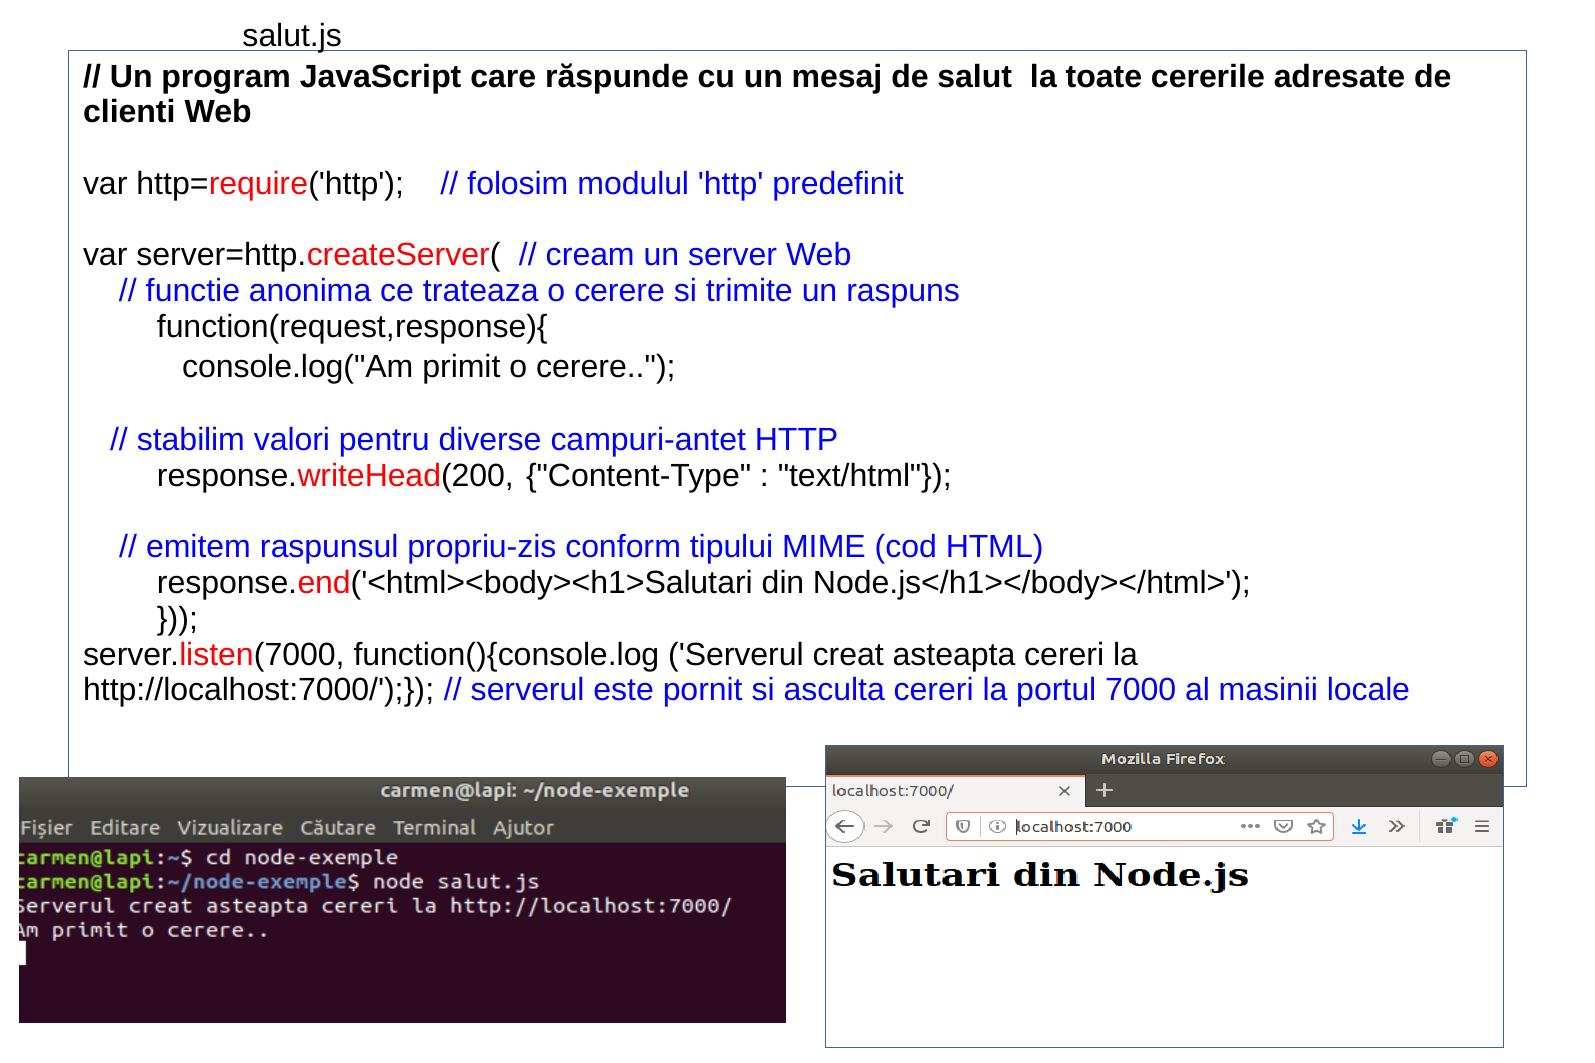

salut.js
// Un program JavaScript care răspunde cu un mesaj de salut la toate cererile adresate de clienti Web
var http=require('http'); // folosim modulul 'http' predefinit
var server=http.createServer( // cream un server Web
 // functie anonima ce trateaza o cerere si trimite un raspuns
	function(request,response){
 console.log("Am primit o cerere..");
 // stabilim valori pentru diverse campuri-antet HTTP
	response.writeHead(200,	{"Content-Type" : "text/html"});
 // emitem raspunsul propriu-zis conform tipului MIME (cod HTML)
 	response.end('<html><body><h1>Salutari din Node.js</h1></body></html>');
	}));
server.listen(7000, function(){console.log ('Serverul creat asteapta cereri la http://localhost:7000/');}); // serverul este pornit si asculta cereri la portul 7000 al masinii locale